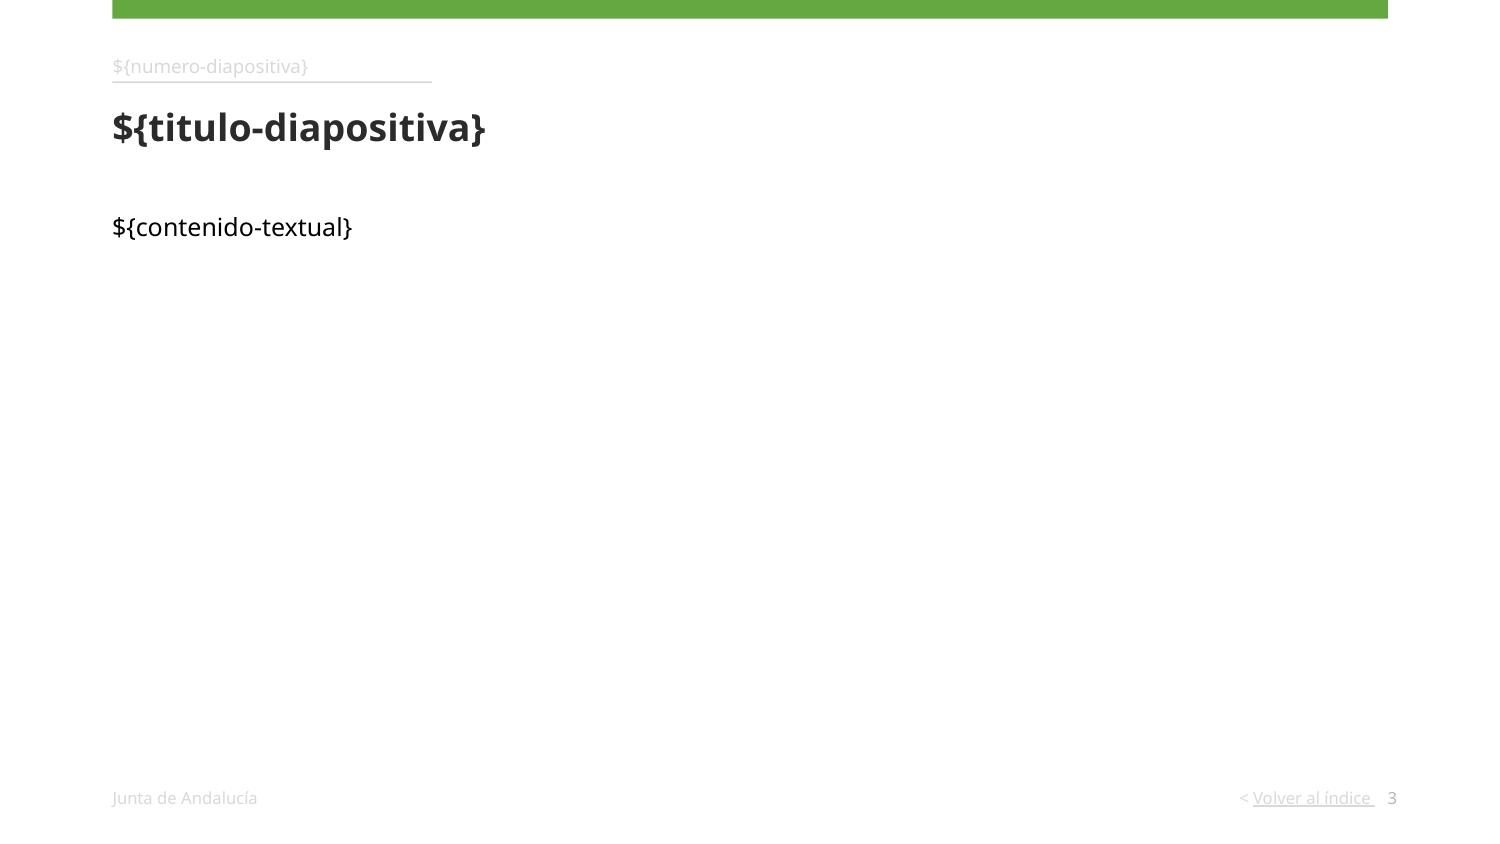

${numero-diapositiva}
${titulo-diapositiva}
${contenido-textual}
< Volver al índice